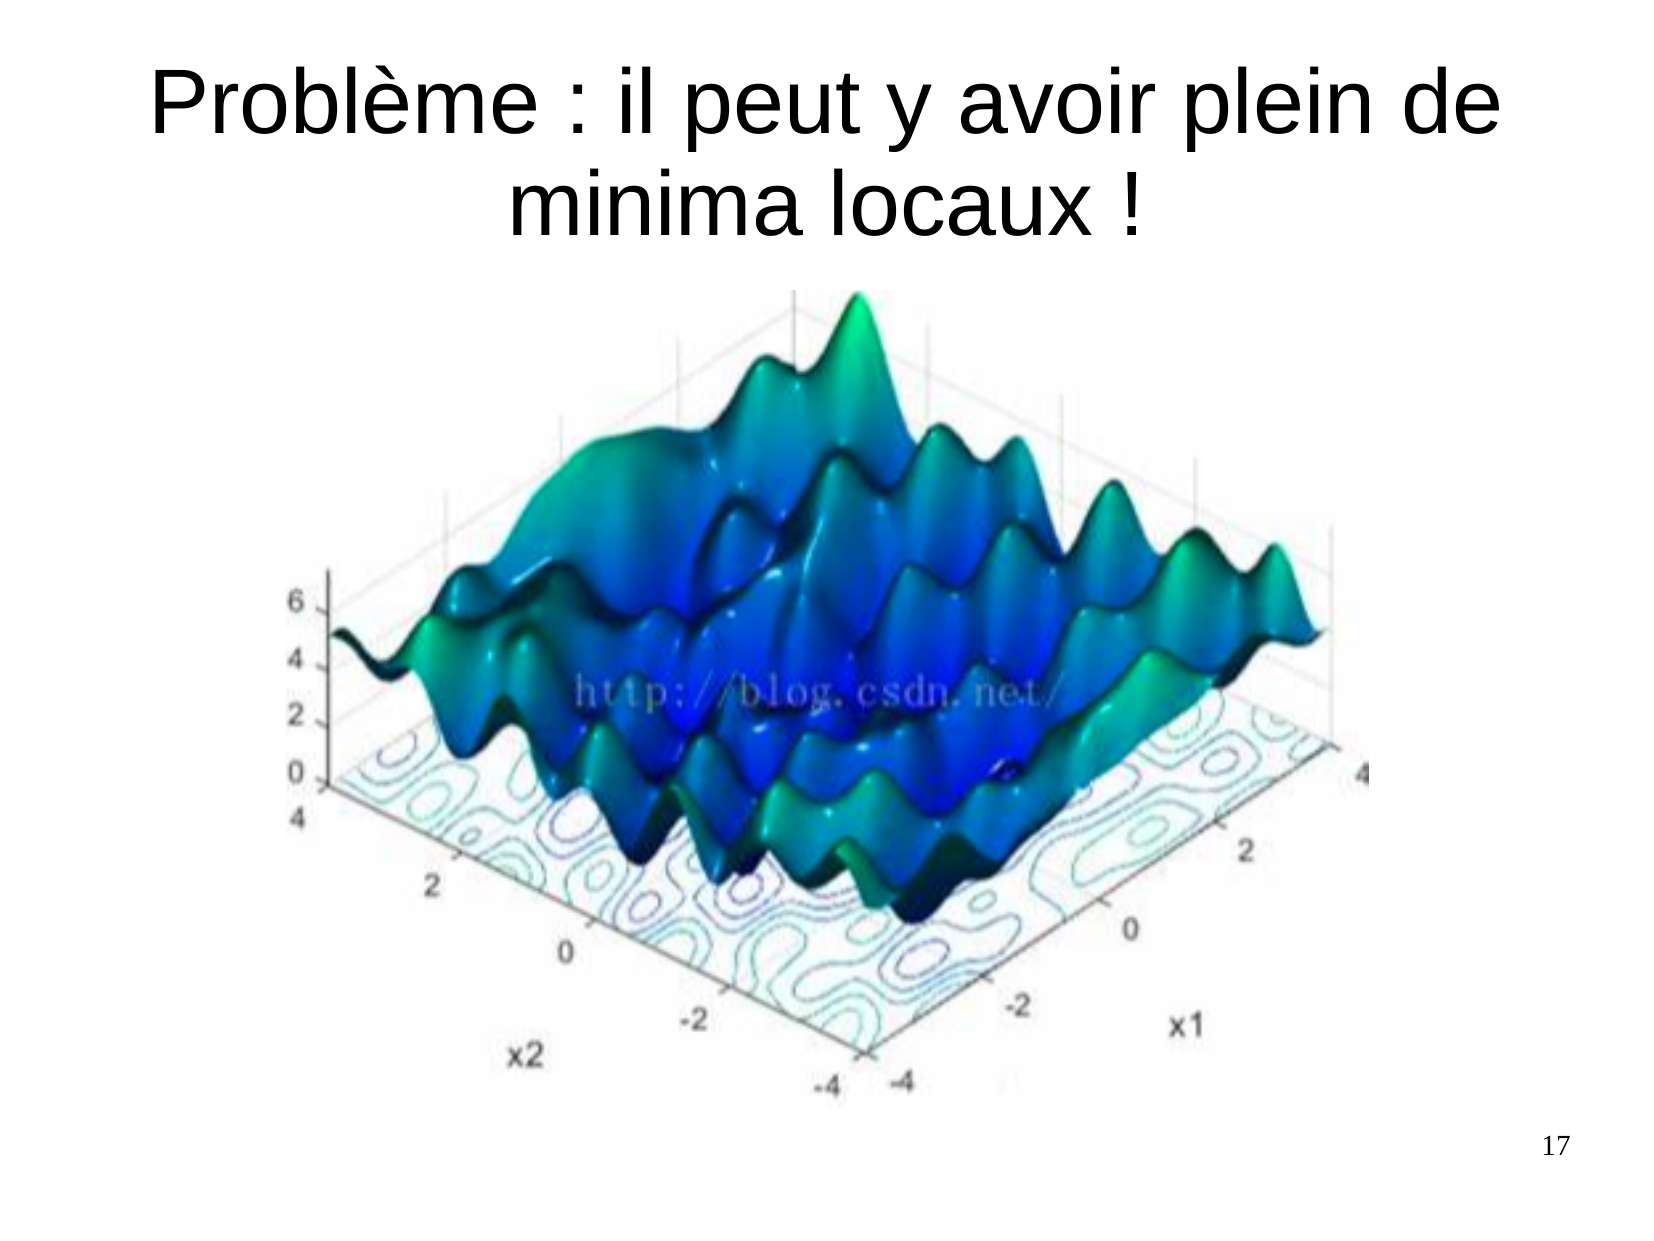

# Problème : il peut y avoir plein de minima locaux !
17